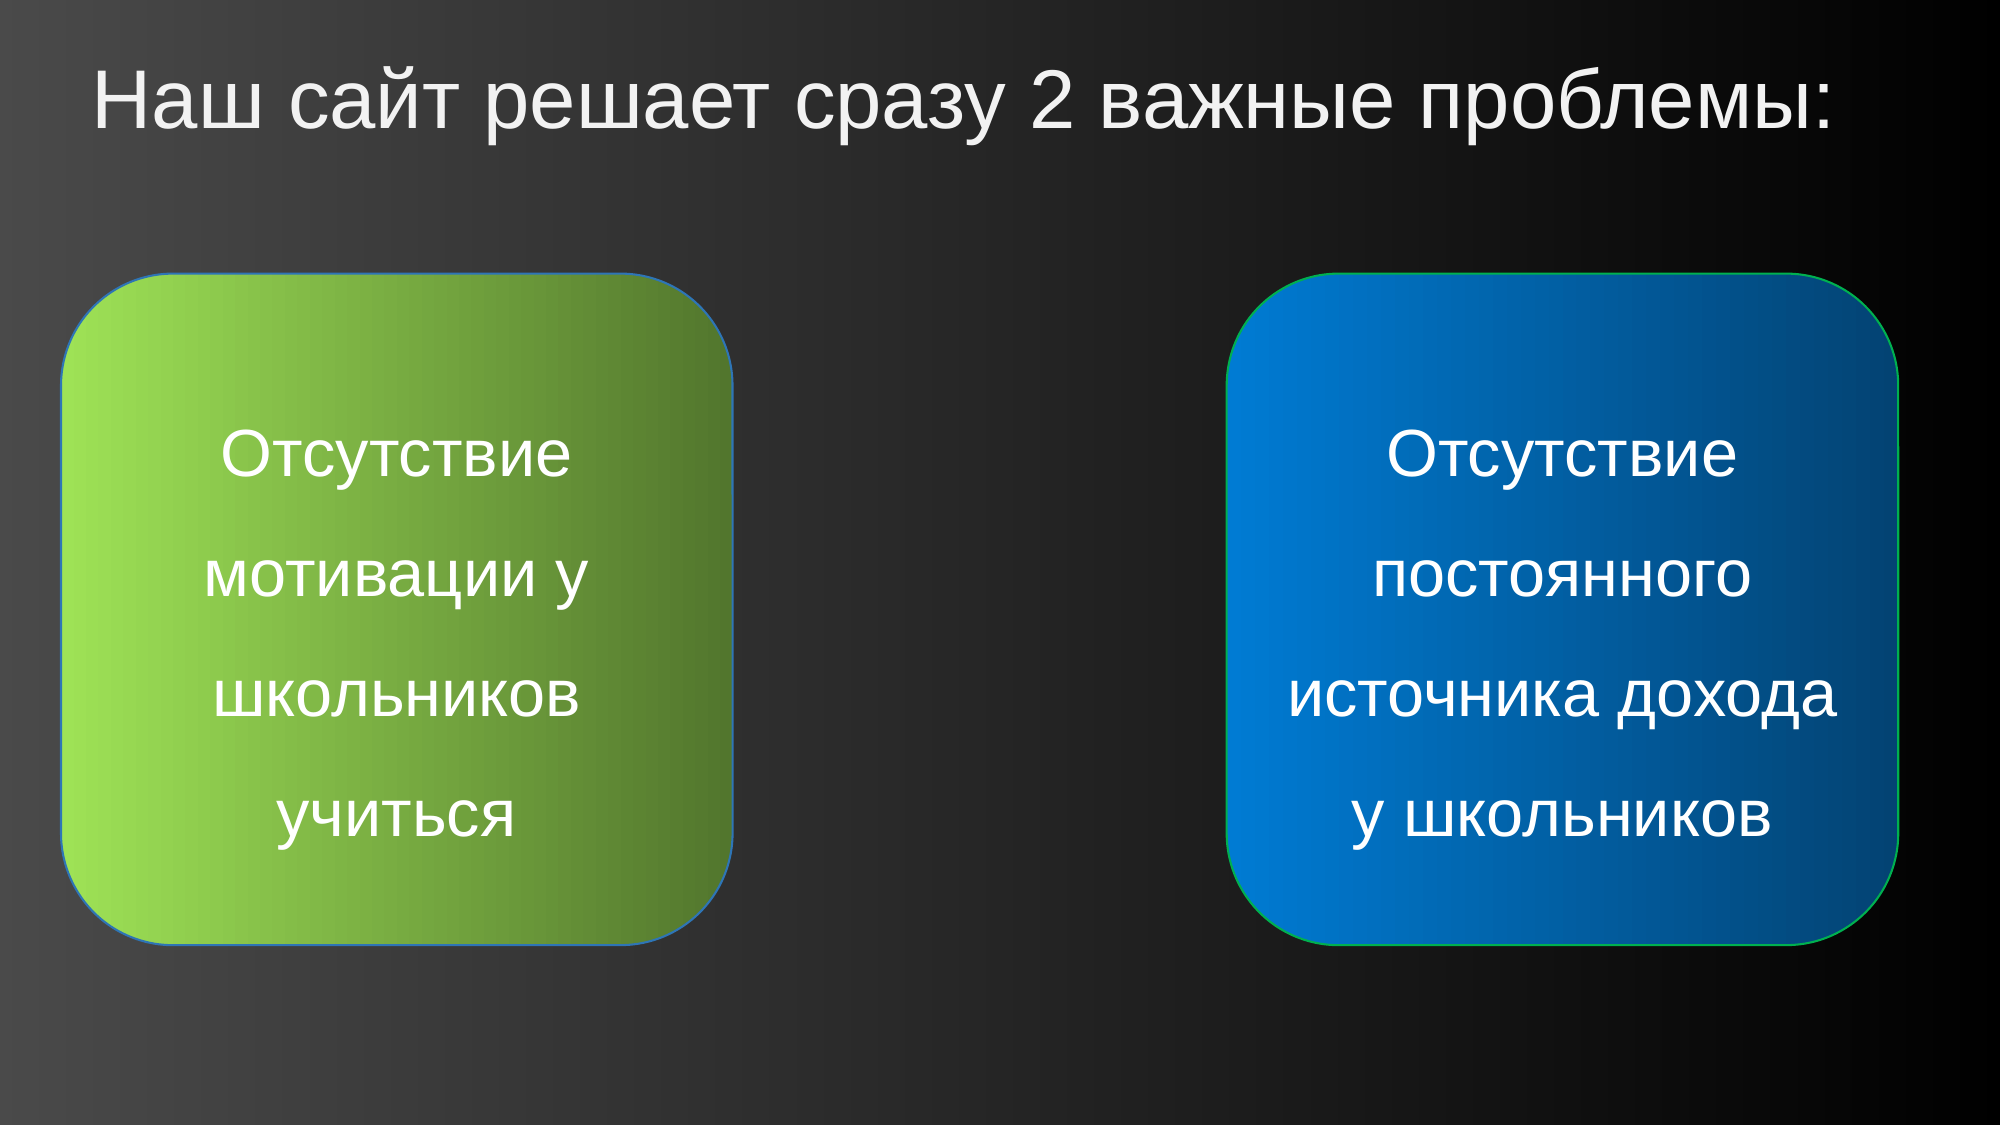

Наш сайт решает сразу 2 важные проблемы:
Отсутствие мотивации у школьников учиться
Отсутствие постоянного источника дохода у школьников